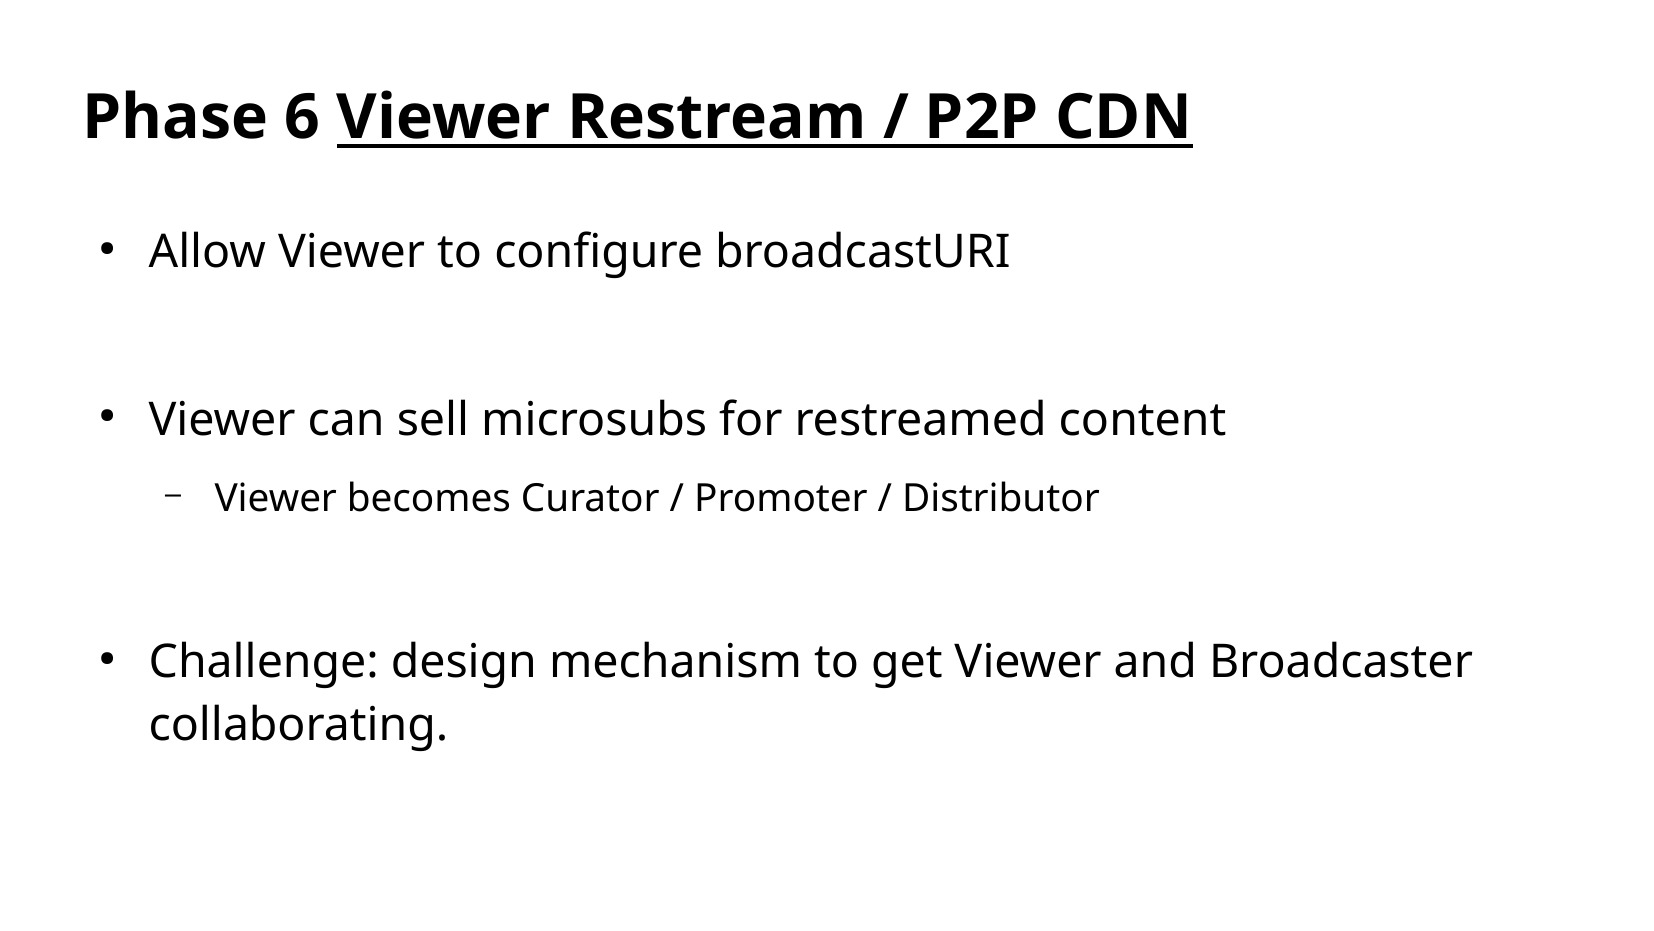

# Phase 6 Viewer Restream / P2P CDN
Allow Viewer to configure broadcastURI
Viewer can sell microsubs for restreamed content
Viewer becomes Curator / Promoter / Distributor
Challenge: design mechanism to get Viewer and Broadcaster collaborating.